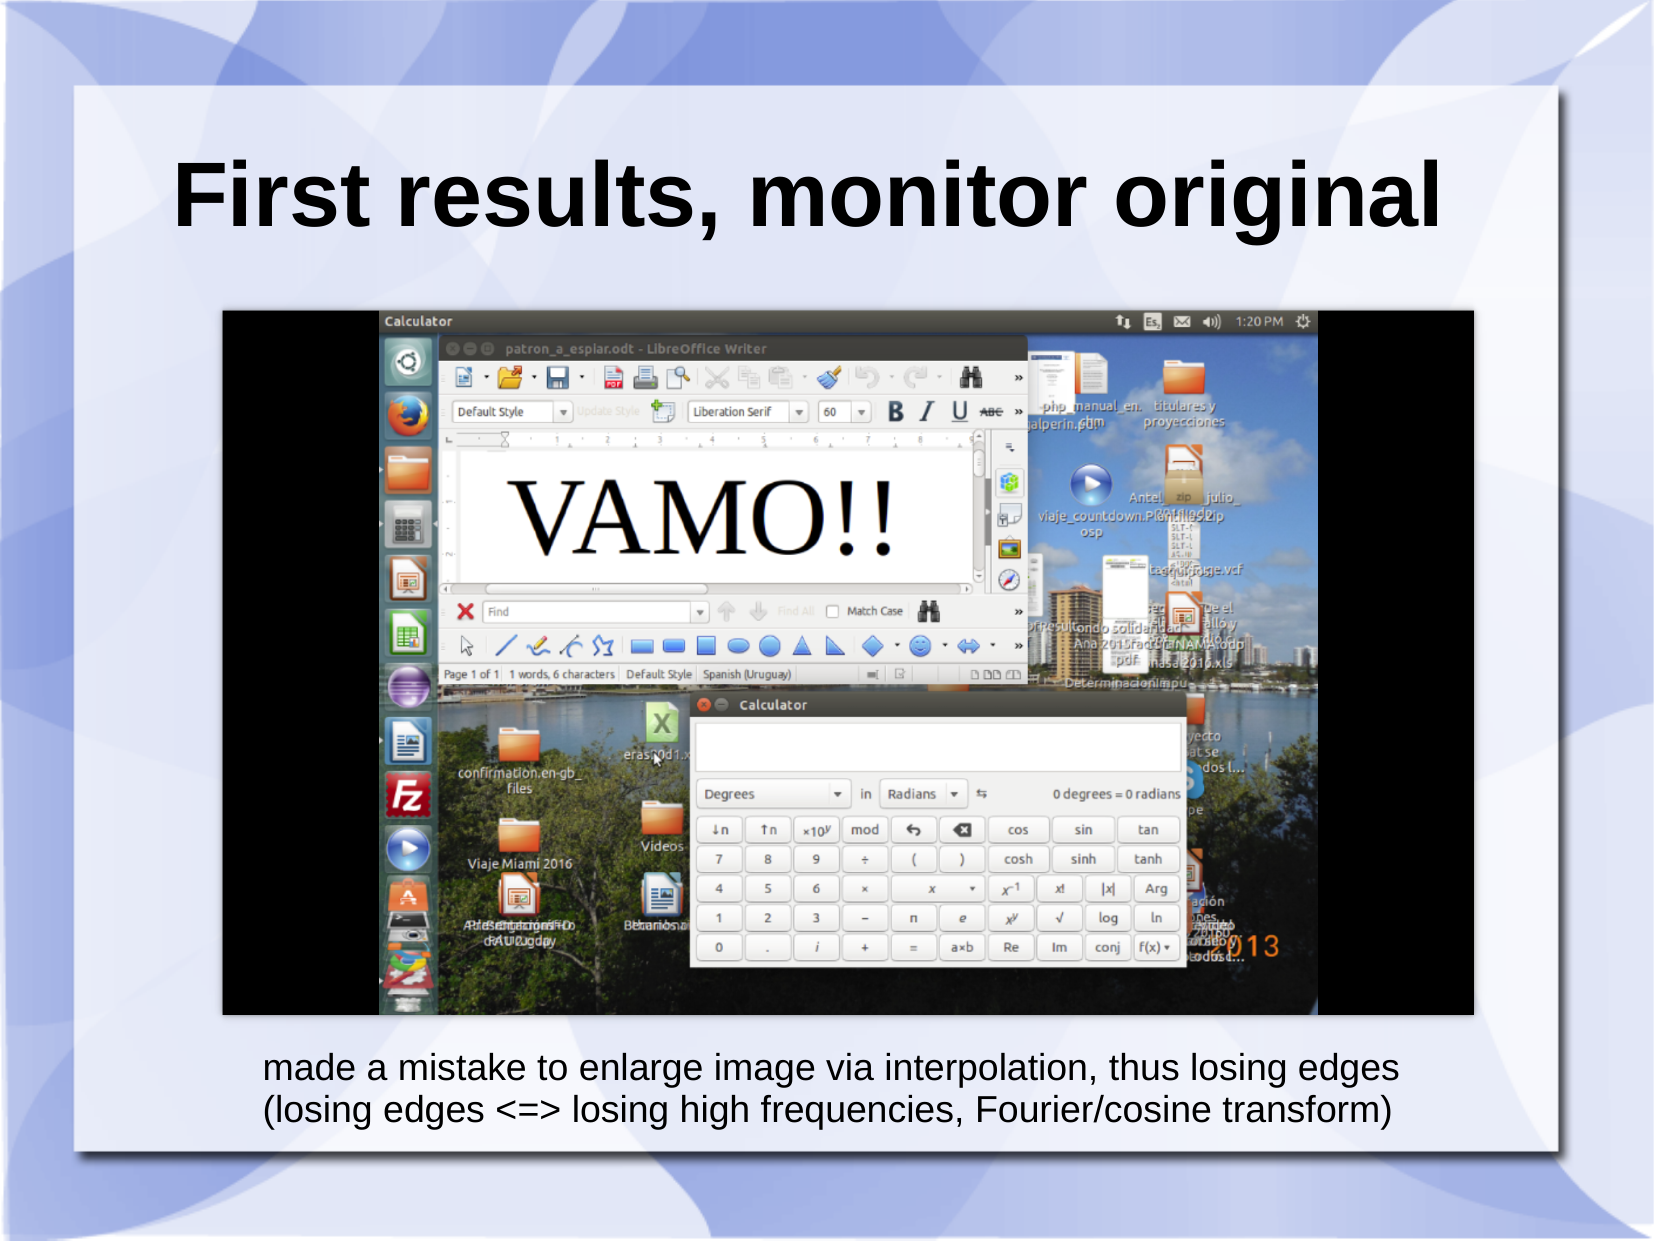

# First results, monitor original
made a mistake to enlarge image via interpolation, thus losing edges
(losing edges <=> losing high frequencies, Fourier/cosine transform)